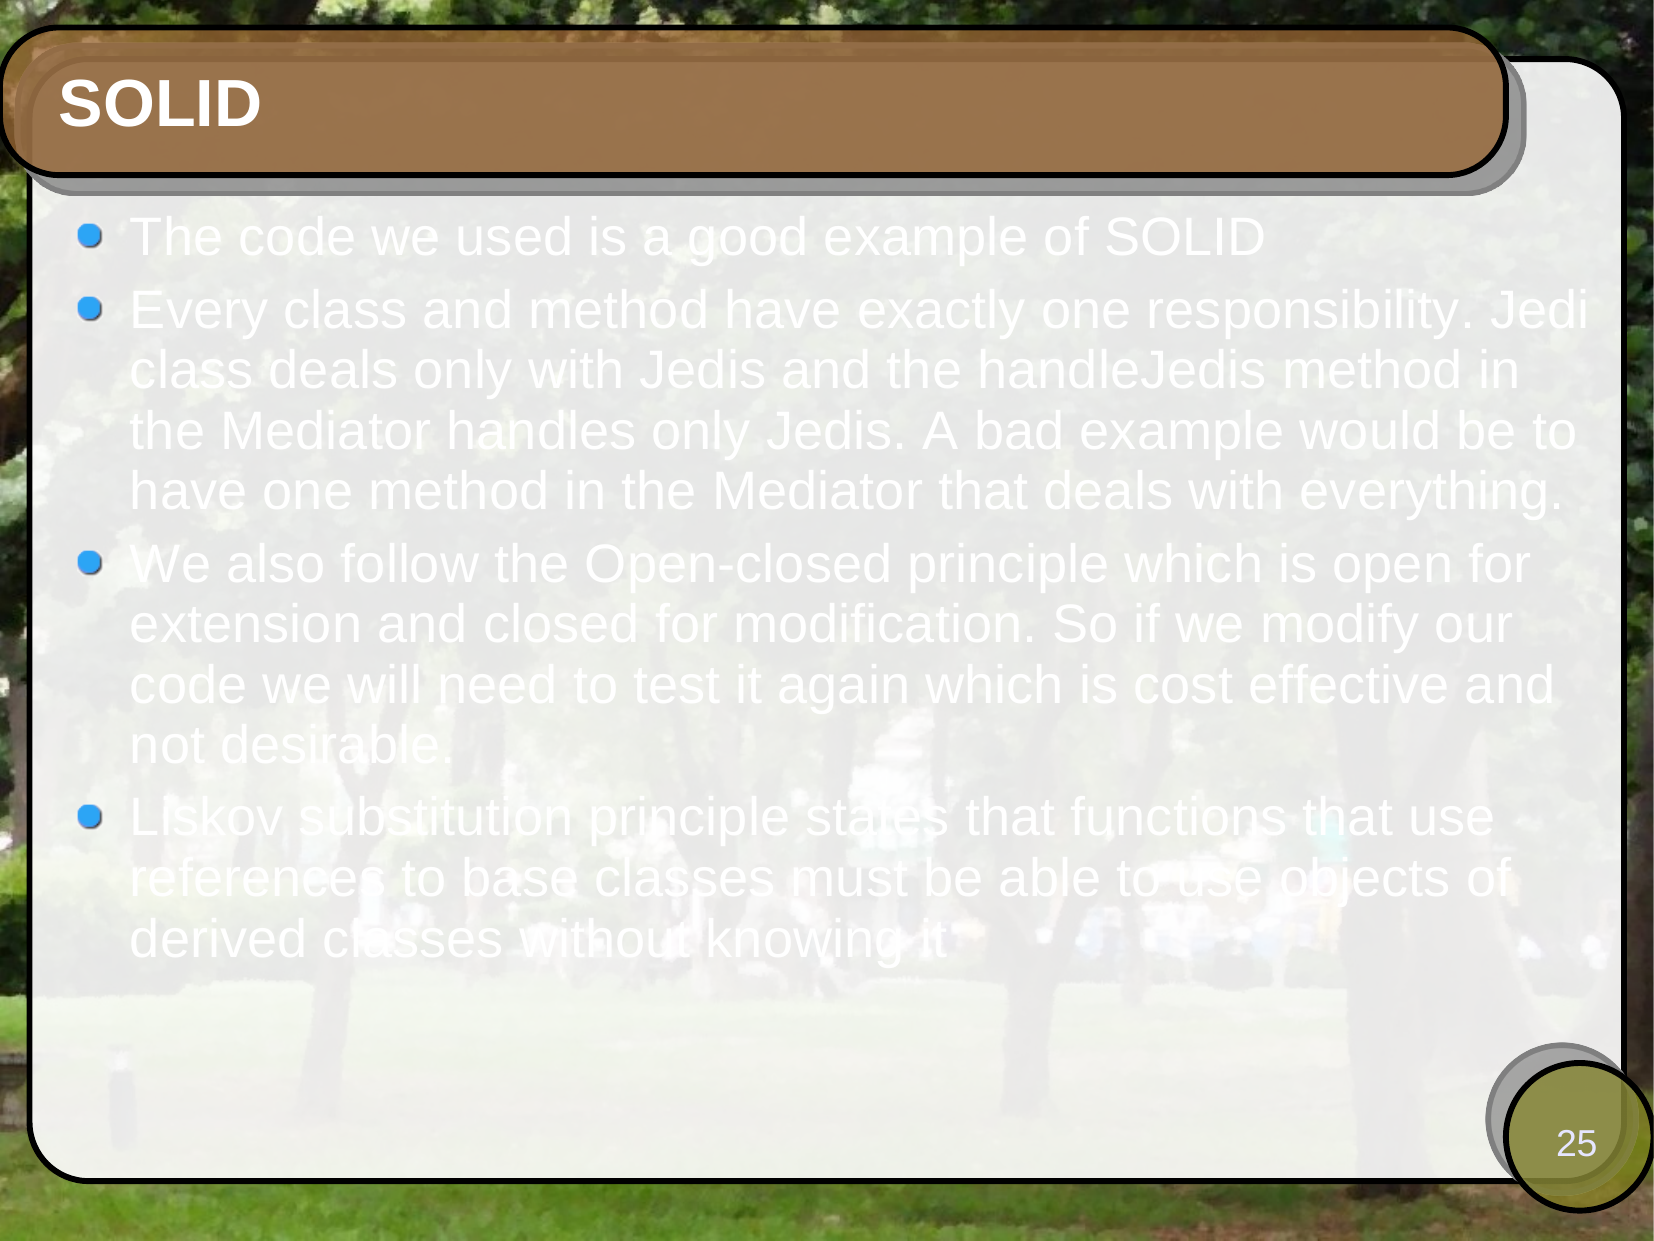

# SOLID
The code we used is a good example of SOLID
Every class and method have exactly one responsibility. Jedi class deals only with Jedis and the handleJedis method in the Mediator handles only Jedis. A bad example would be to have one method in the Mediator that deals with everything.
We also follow the Open-closed principle which is open for extension and closed for modification. So if we modify our code we will need to test it again which is cost effective and not desirable.
Liskov substitution principle states that functions that use references to base classes must be able to use objects of derived classes without knowing it
25